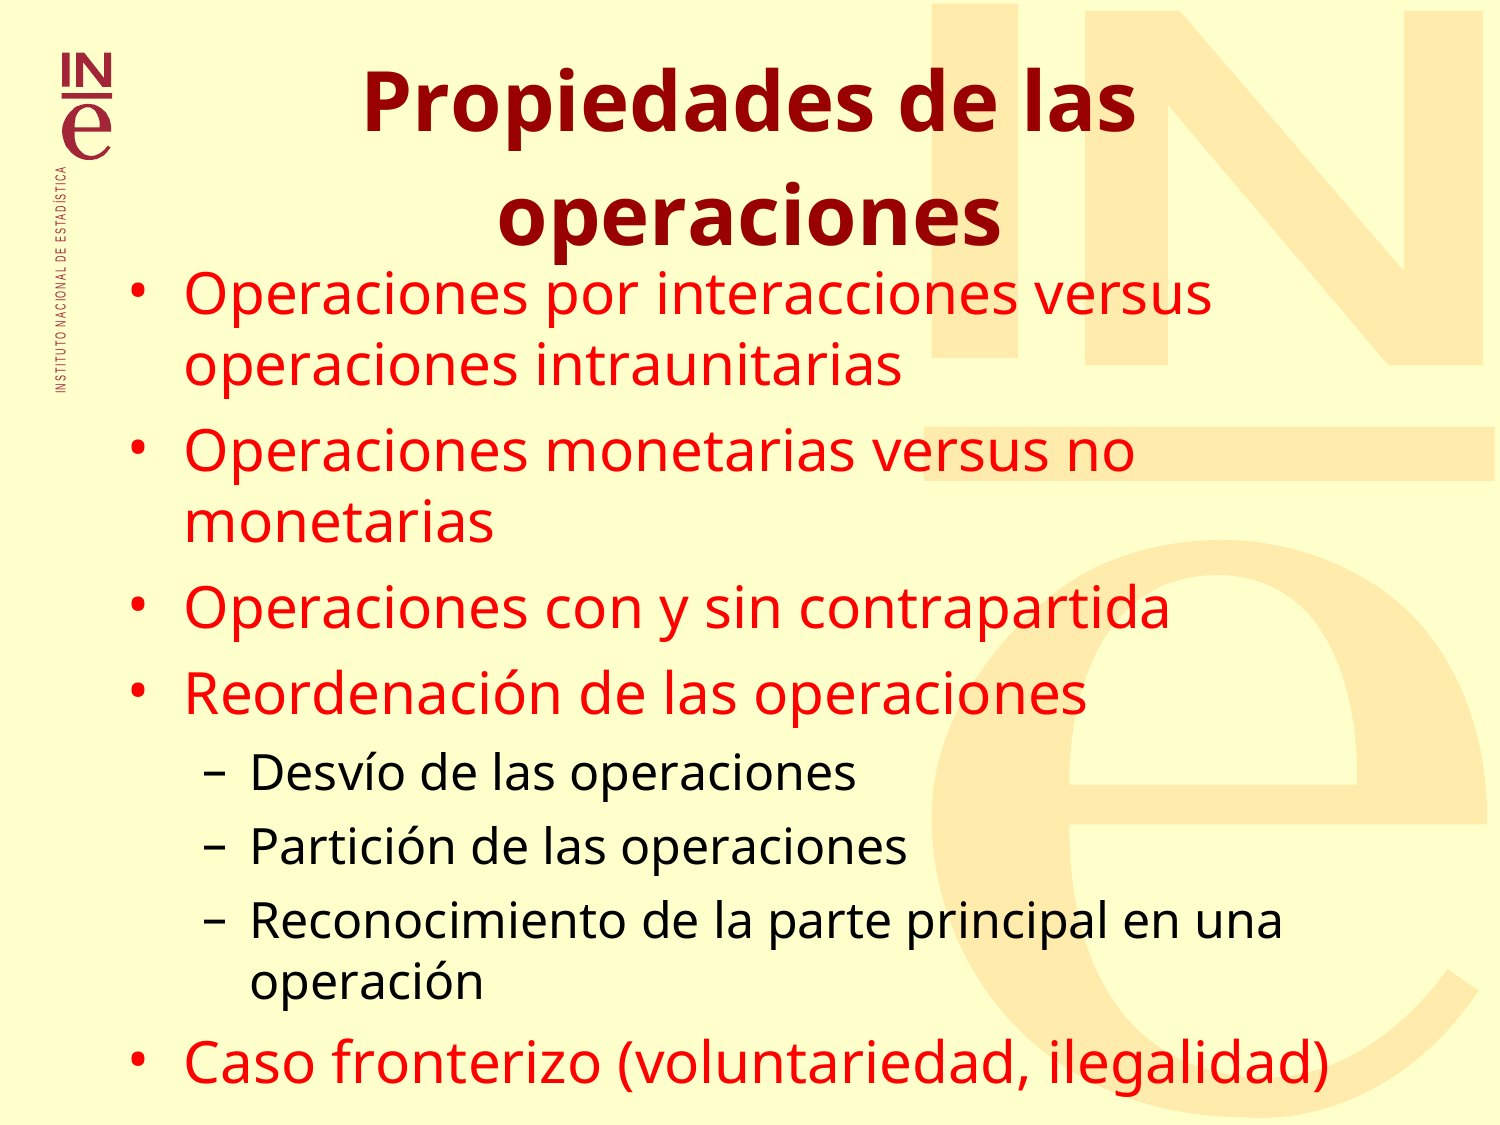

# Propiedades de las operaciones
Operaciones por interacciones versus operaciones intraunitarias
Operaciones monetarias versus no monetarias
Operaciones con y sin contrapartida
Reordenación de las operaciones
Desvío de las operaciones
Partición de las operaciones
Reconocimiento de la parte principal en una operación
Caso fronterizo (voluntariedad, ilegalidad)